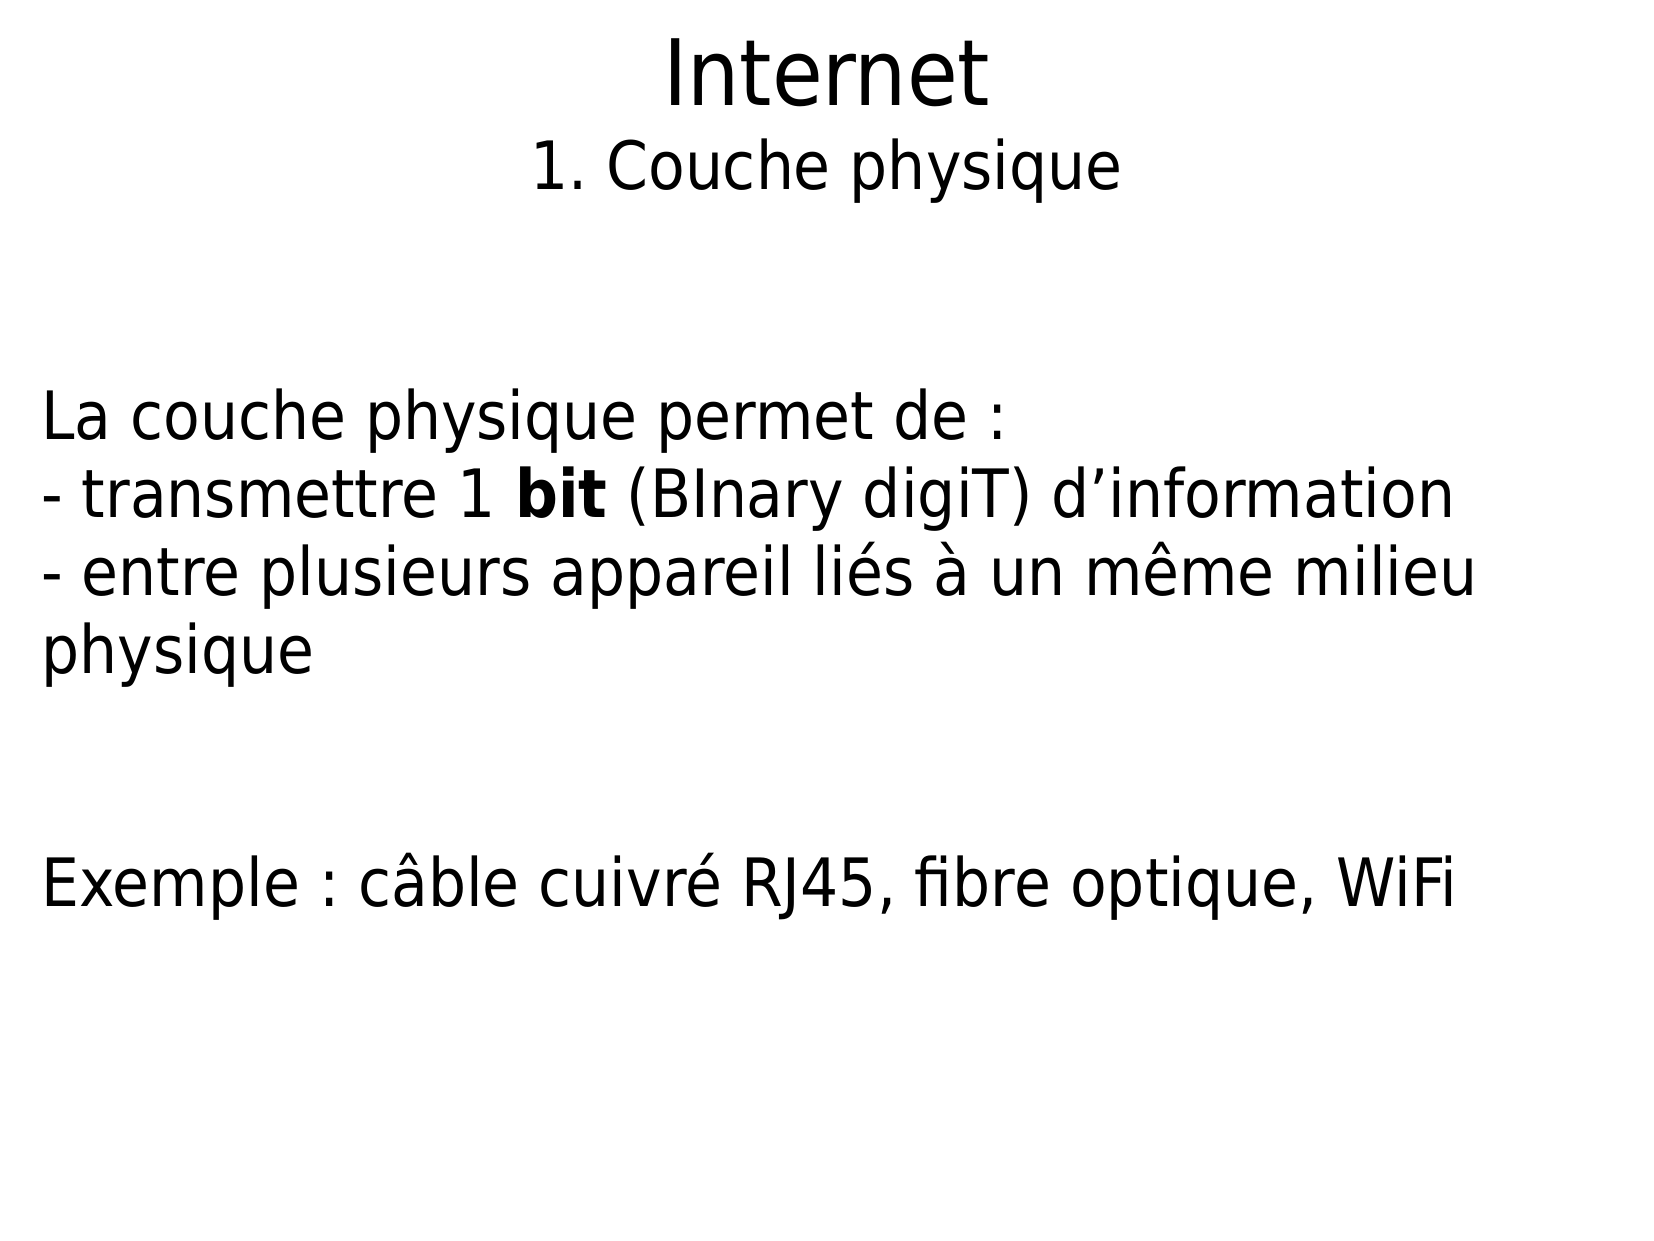

# Internet 1. Couche physique
La couche physique permet de :
- transmettre 1 bit (BInary digiT) d’information
- entre plusieurs appareil liés à un même milieu physique
Exemple : câble cuivré RJ45, fibre optique, WiFi